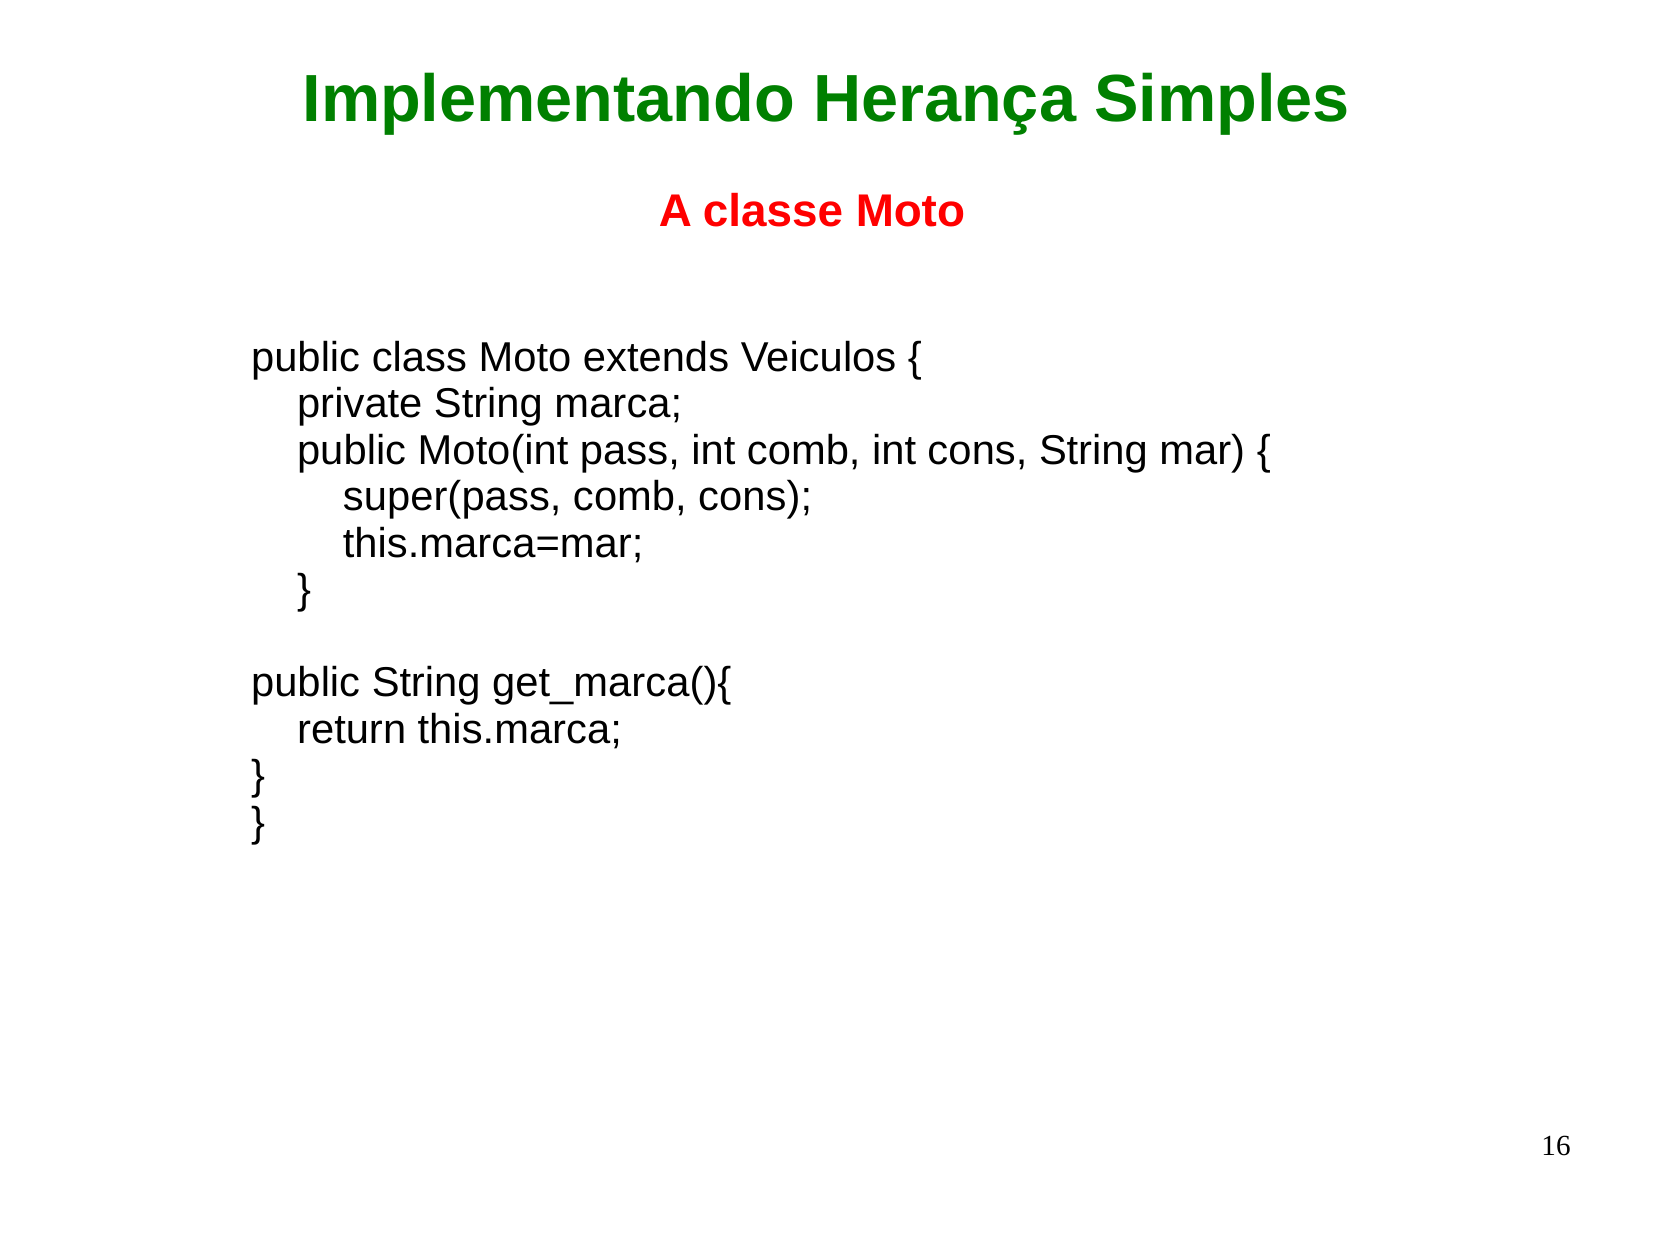

# Implementando Herança Simples
A classe Moto
public class Moto extends Veiculos {
 private String marca;
 public Moto(int pass, int comb, int cons, String mar) {
 super(pass, comb, cons);
 this.marca=mar;
 }
public String get_marca(){
 return this.marca;
}
}
16